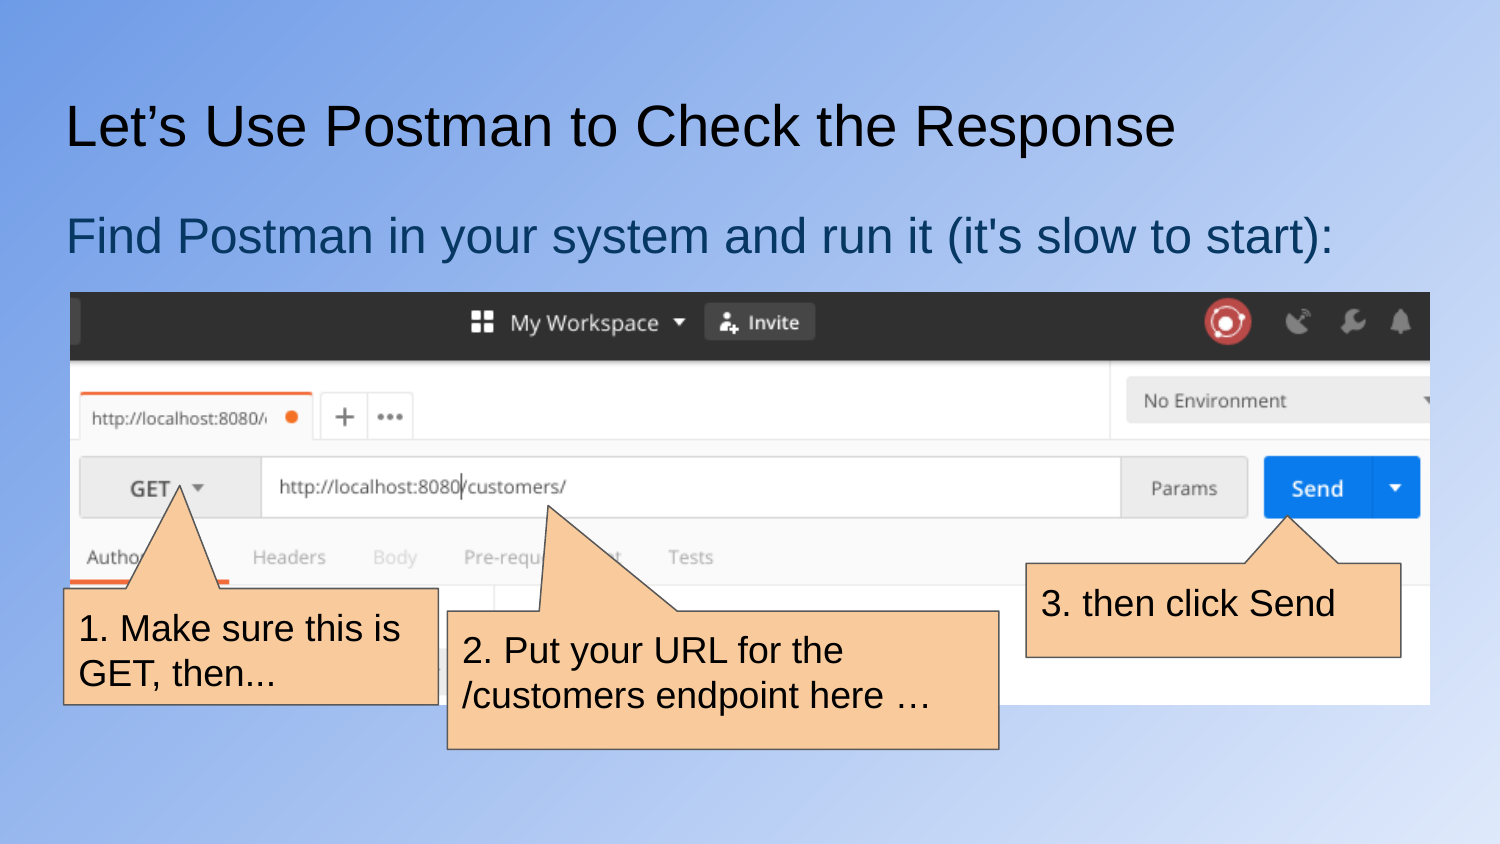

Let’s Use Postman to Check the Response
Find Postman in your system and run it (it's slow to start):
3. then click Send
1. Make sure this is
GET, then...
2. Put your URL for the /customers endpoint here …